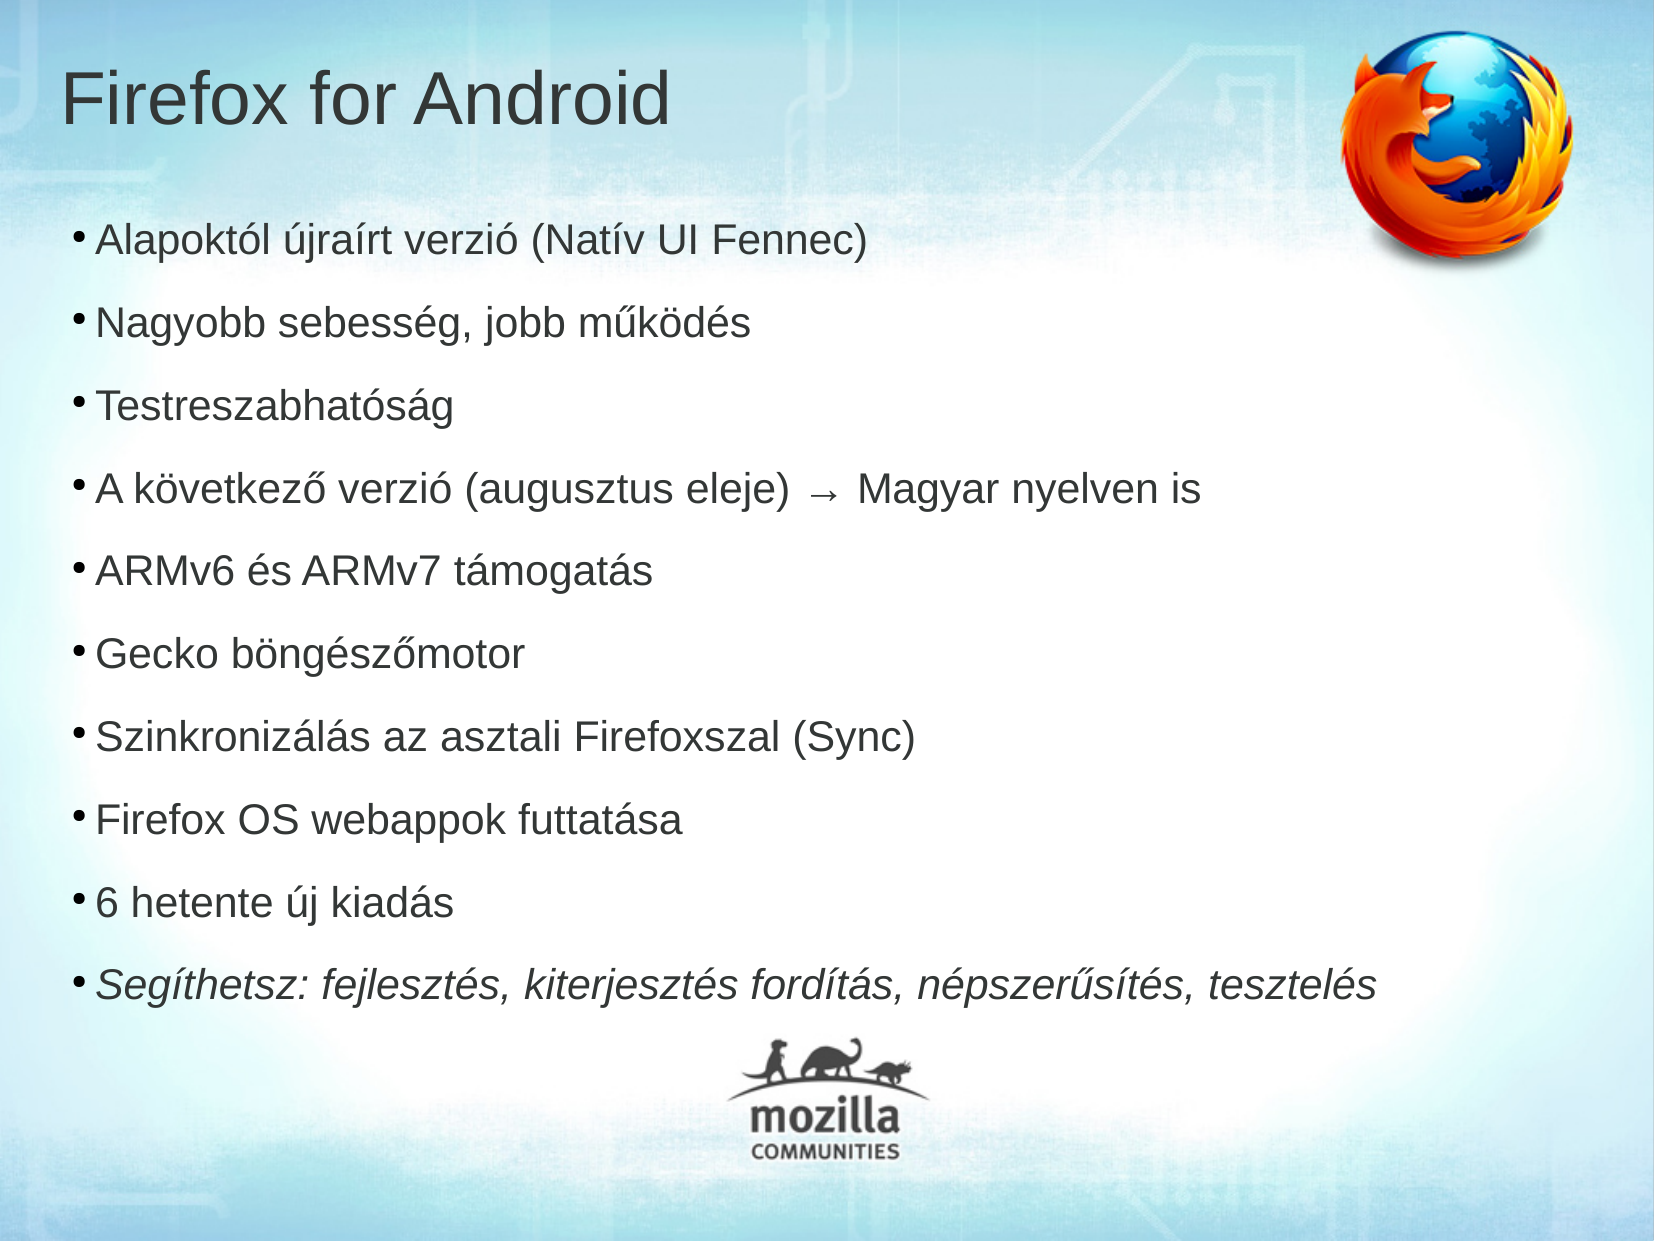

# Firefox for Android
Alapoktól újraírt verzió (Natív UI Fennec)
Nagyobb sebesség, jobb működés
Testreszabhatóság
A következő verzió (augusztus eleje) → Magyar nyelven is
ARMv6 és ARMv7 támogatás
Gecko böngészőmotor
Szinkronizálás az asztali Firefoxszal (Sync)
Firefox OS webappok futtatása
6 hetente új kiadás
Segíthetsz: fejlesztés, kiterjesztés fordítás, népszerűsítés, tesztelés